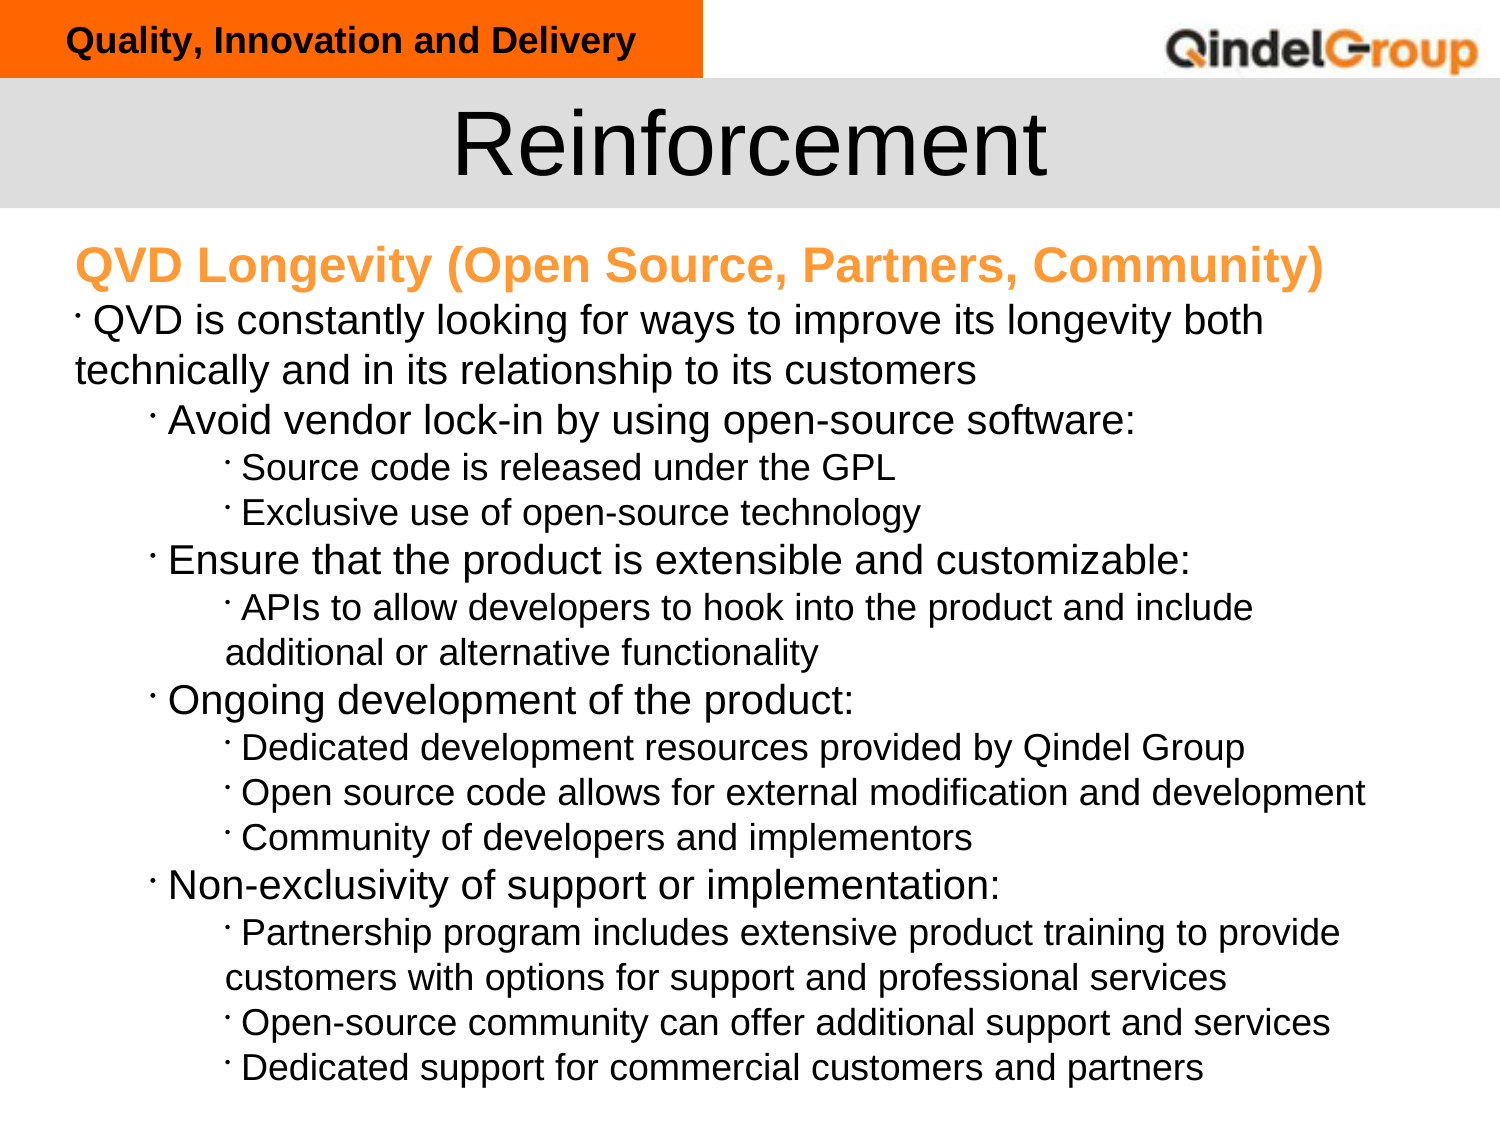

# Reinforcement
QVD Longevity (Open Source, Partners, Community)
 QVD is constantly looking for ways to improve its longevity both technically and in its relationship to its customers
 Avoid vendor lock-in by using open-source software:
 Source code is released under the GPL
 Exclusive use of open-source technology
 Ensure that the product is extensible and customizable:
 APIs to allow developers to hook into the product and include additional or alternative functionality
 Ongoing development of the product:
 Dedicated development resources provided by Qindel Group
 Open source code allows for external modification and development
 Community of developers and implementors
 Non-exclusivity of support or implementation:
 Partnership program includes extensive product training to provide customers with options for support and professional services
 Open-source community can offer additional support and services
 Dedicated support for commercial customers and partners